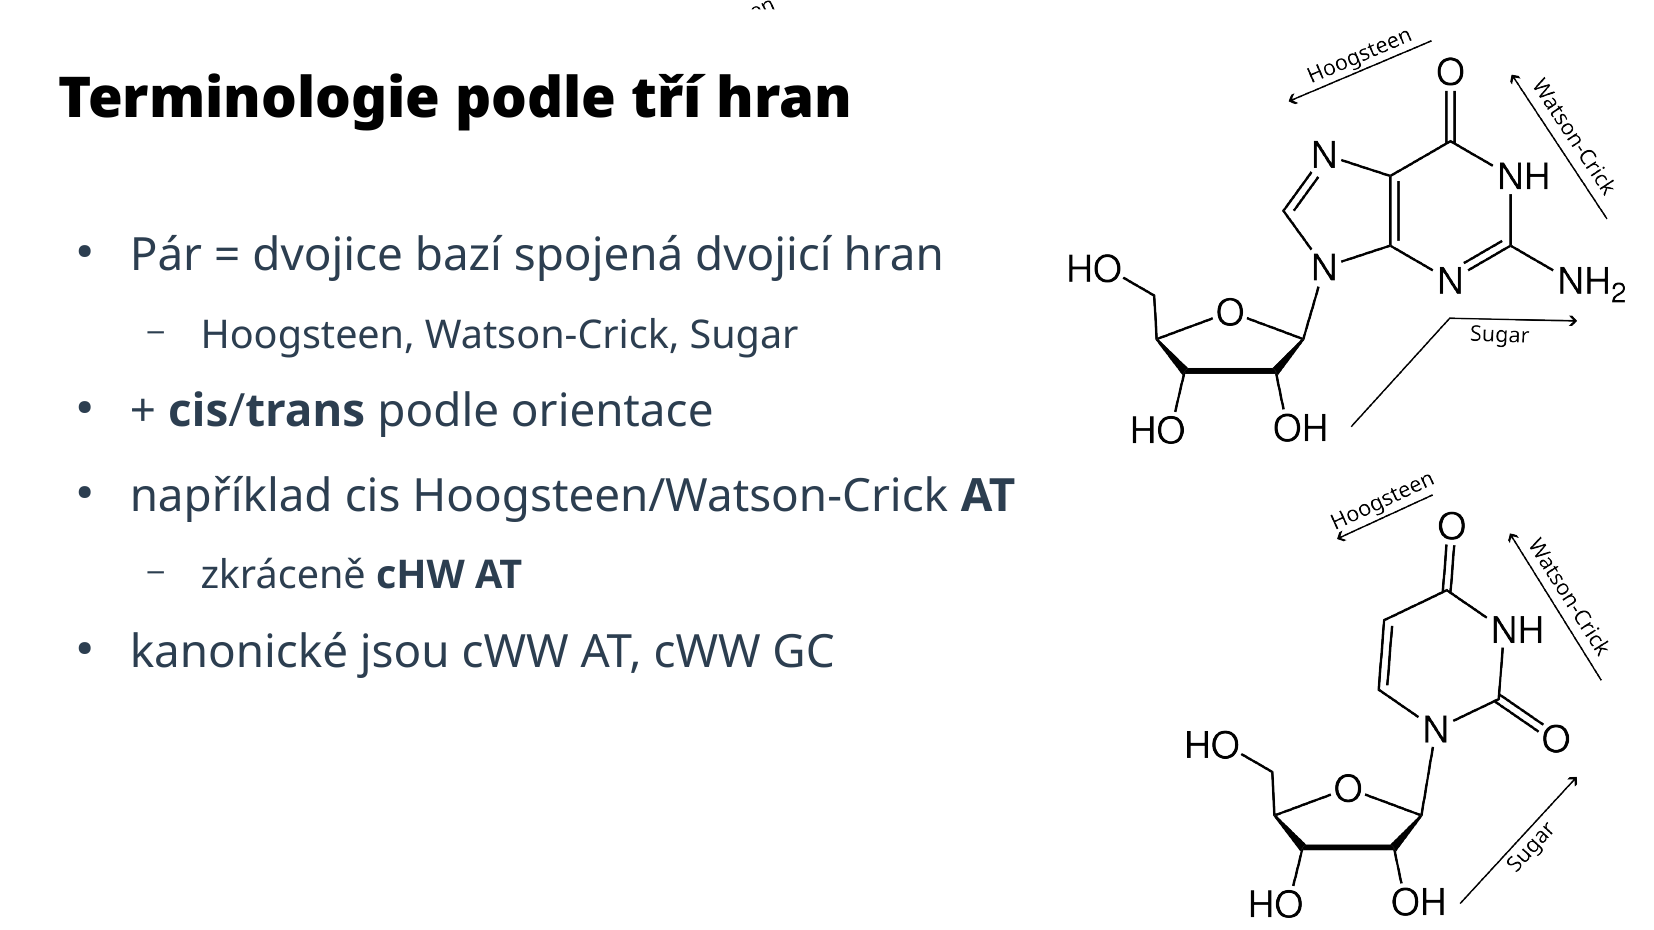

# Terminologie podle tří hran
Pár = dvojice bazí spojená dvojicí hran
Hoogsteen, Watson-Crick, Sugar
+ cis/trans podle orientace
například cis Hoogsteen/Watson-Crick AT
zkráceně cHW AT
kanonické jsou cWW AT, cWW GC